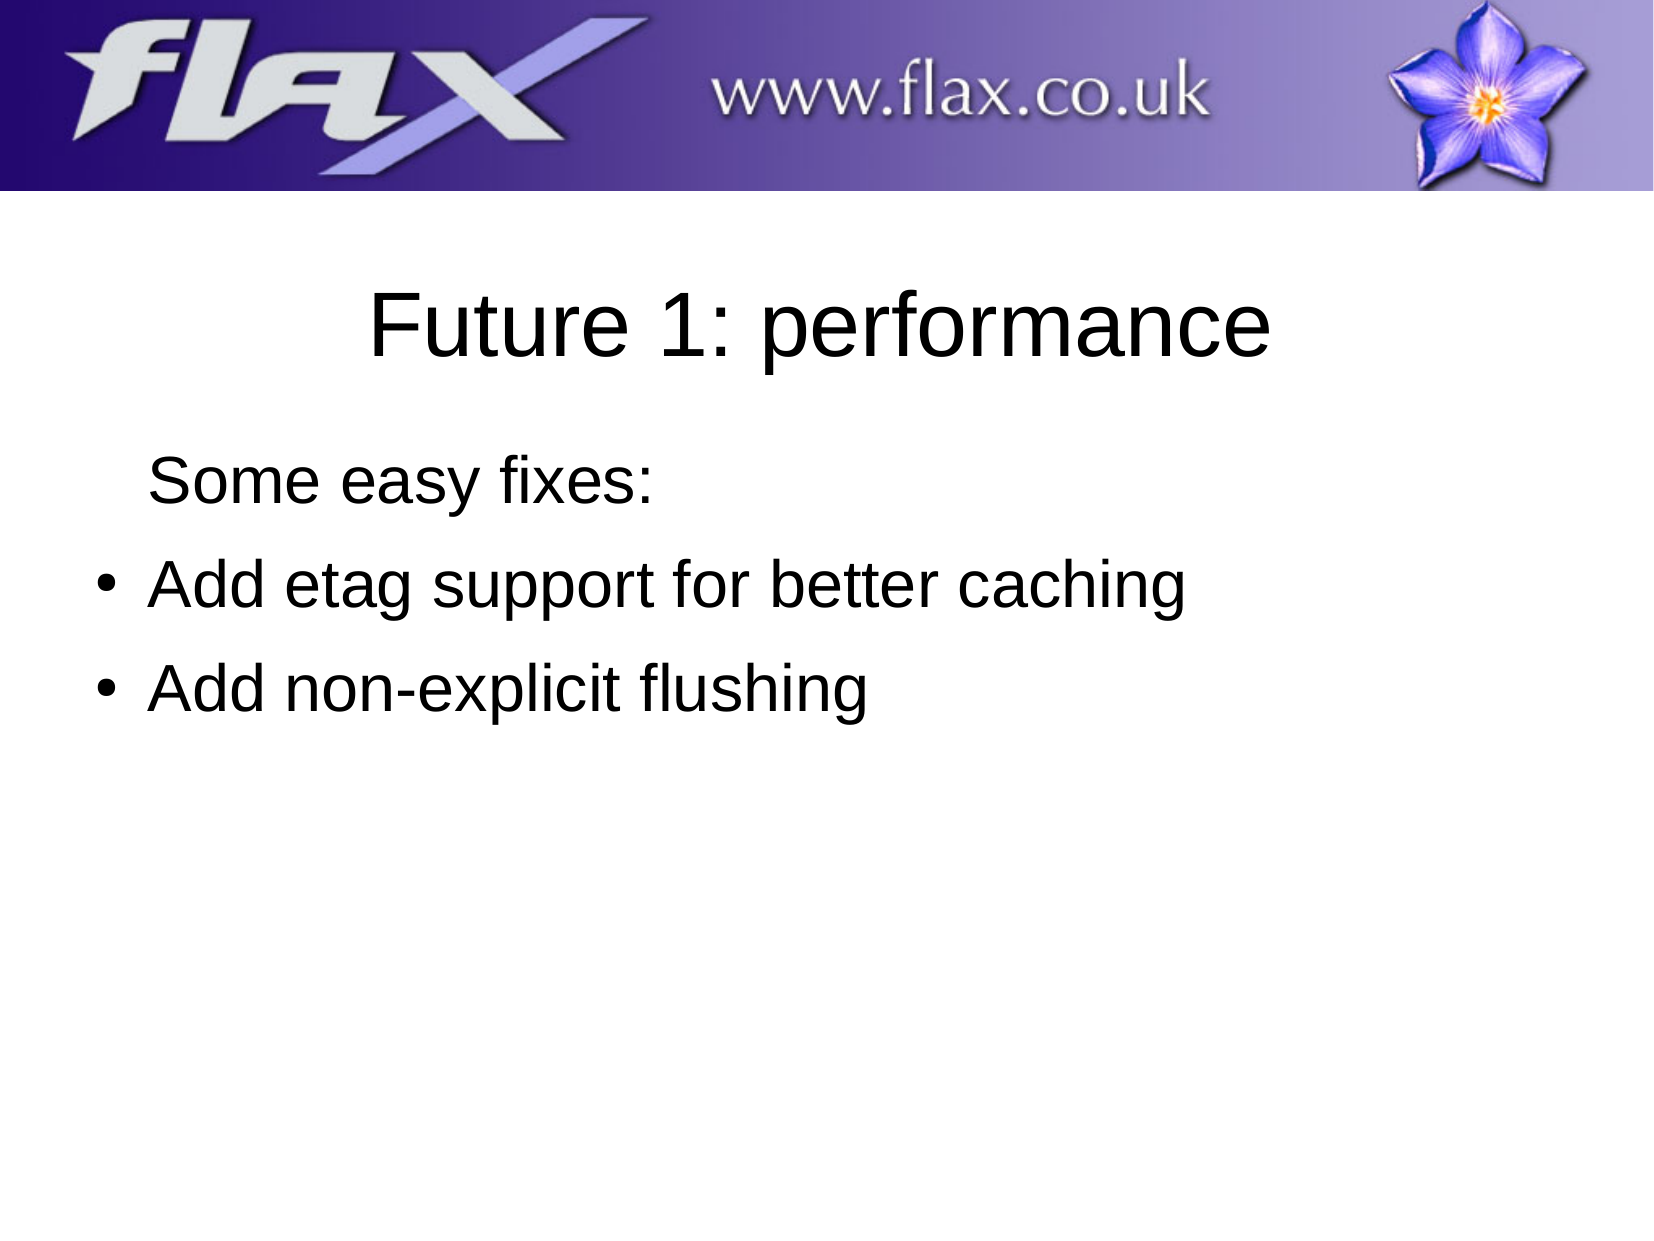

# Future 1: performance
Some easy fixes:
Add etag support for better caching
Add non-explicit flushing